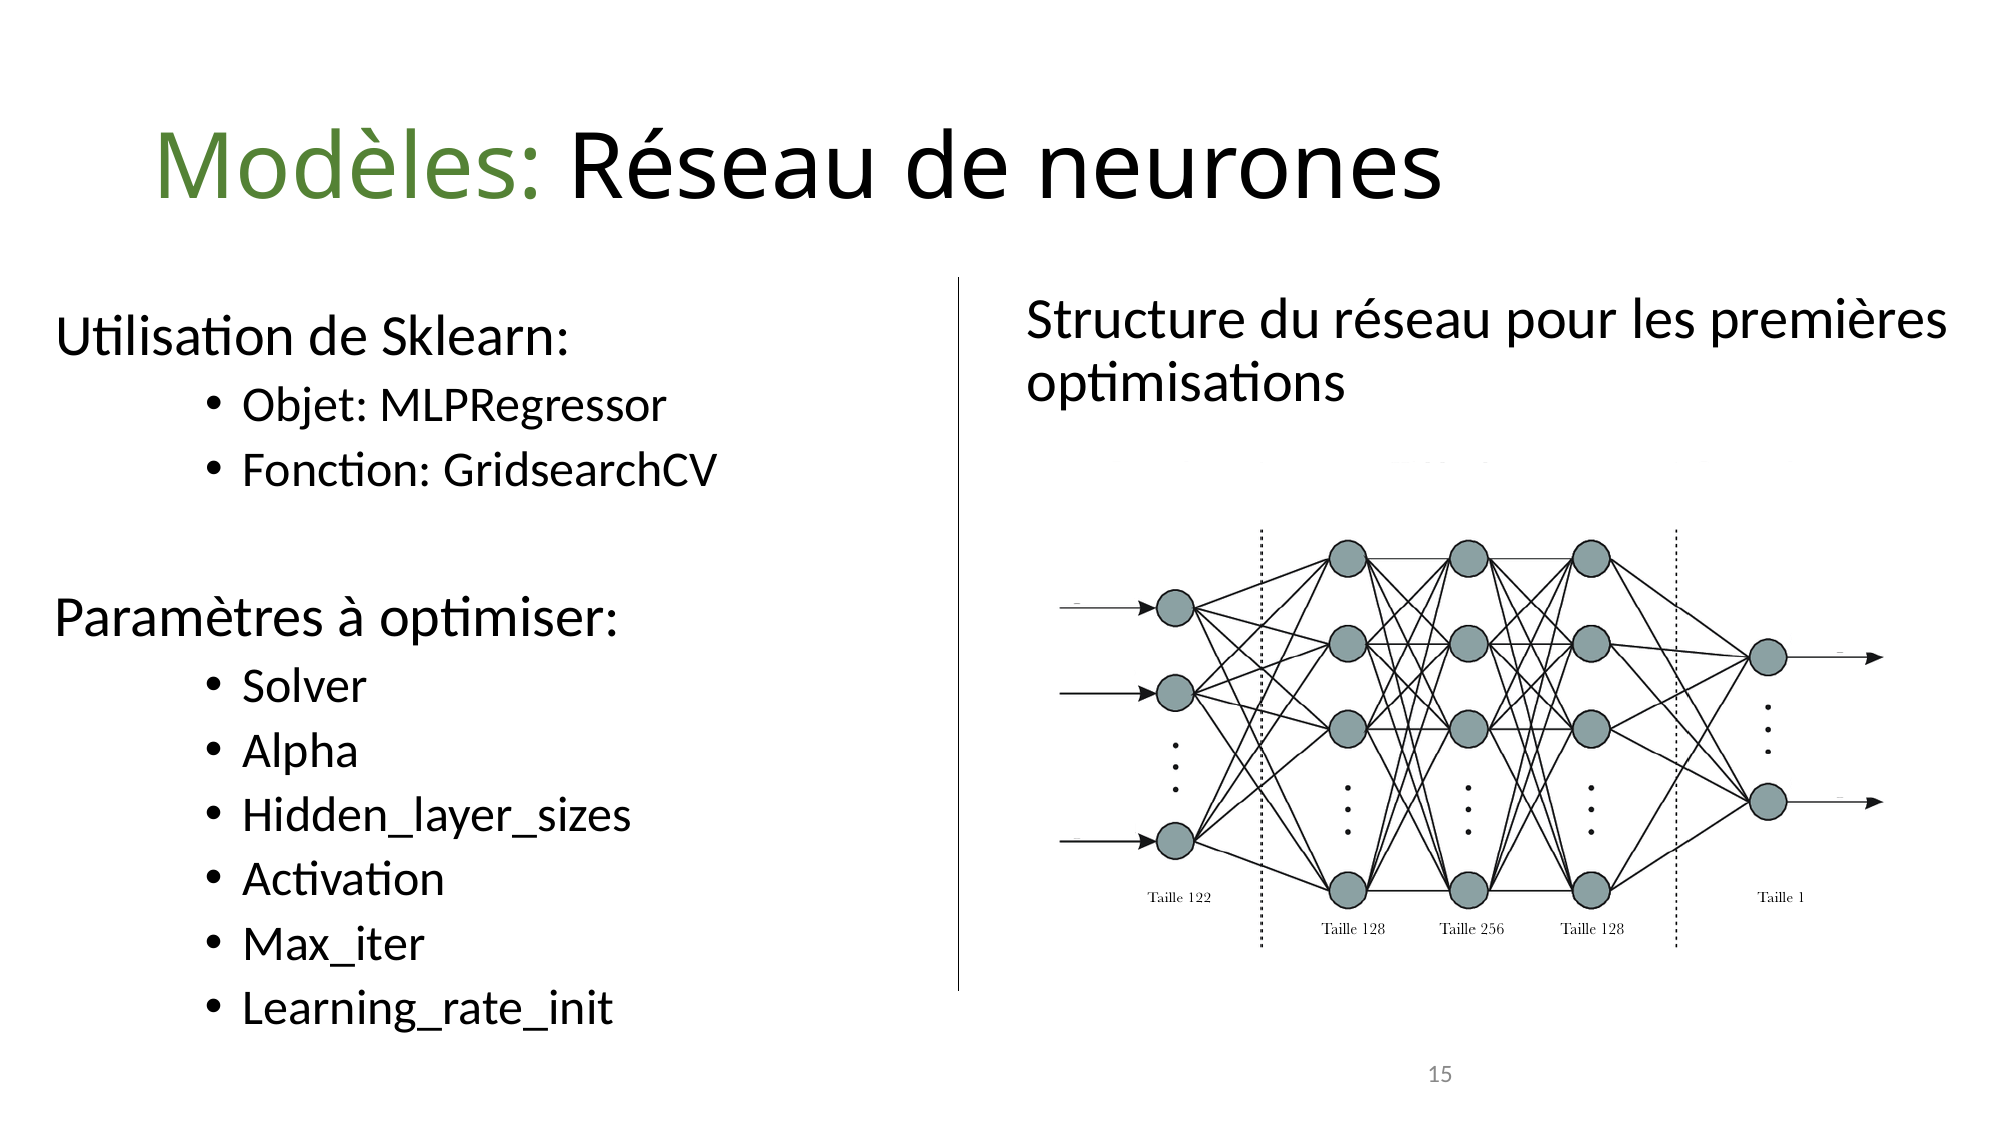

# Modèles: Réseau de neurones
Structure du réseau pour les premières optimisations
Utilisation de Sklearn:
Objet: MLPRegressor
Fonction: GridsearchCV
Paramètres à optimiser:
Solver
Alpha
Hidden_layer_sizes
Activation
Max_iter
Learning_rate_init